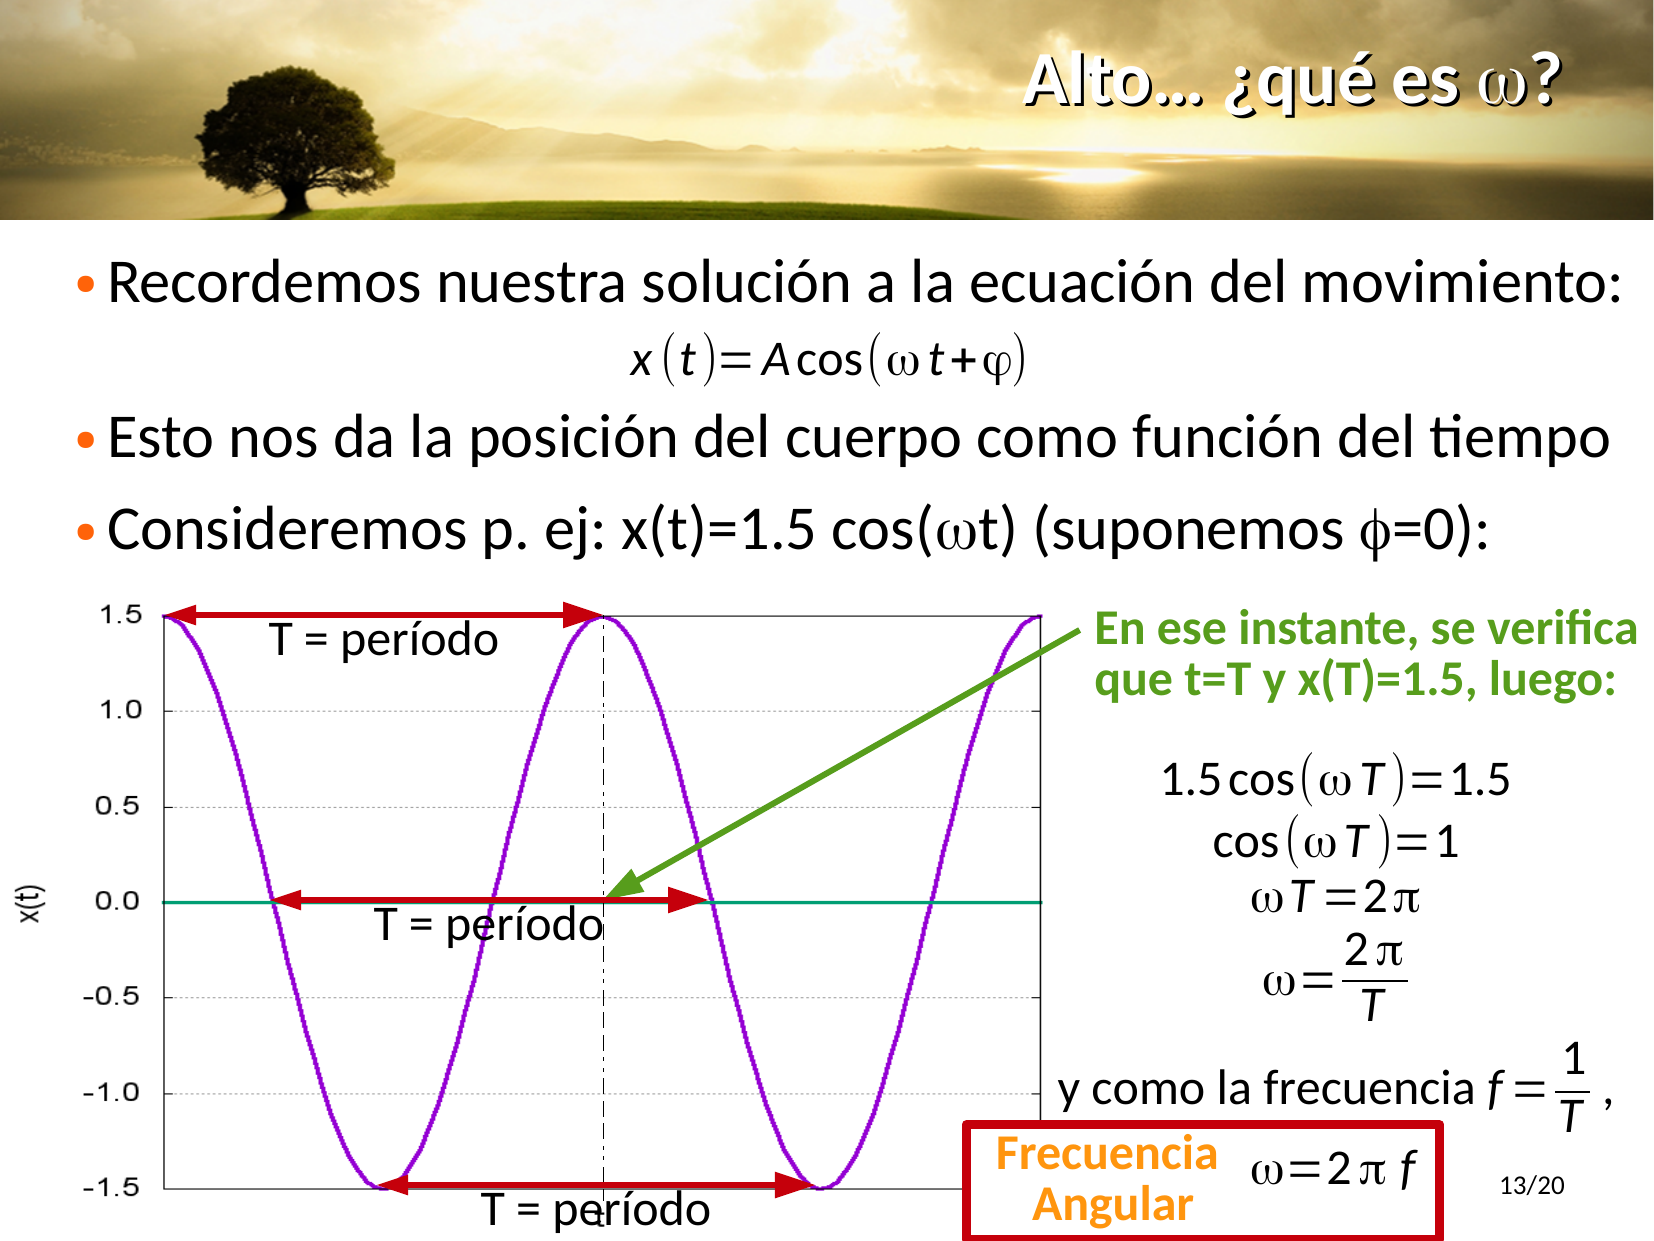

# Alto… ¿qué es w?
Recordemos nuestra solución a la ecuación del movimiento:
Esto nos da la posición del cuerpo como función del tiempo
Consideremos p. ej: x(t)=1.5 cos(wt) (suponemos f=0):
En ese instante, se verifica
que t=T y x(T)=1.5, luego:
T = período
T = período
Frecuencia
Angular
Ago 20, 2015
Asorey - Cutsaimanis - Física II B 2015
13
T = período